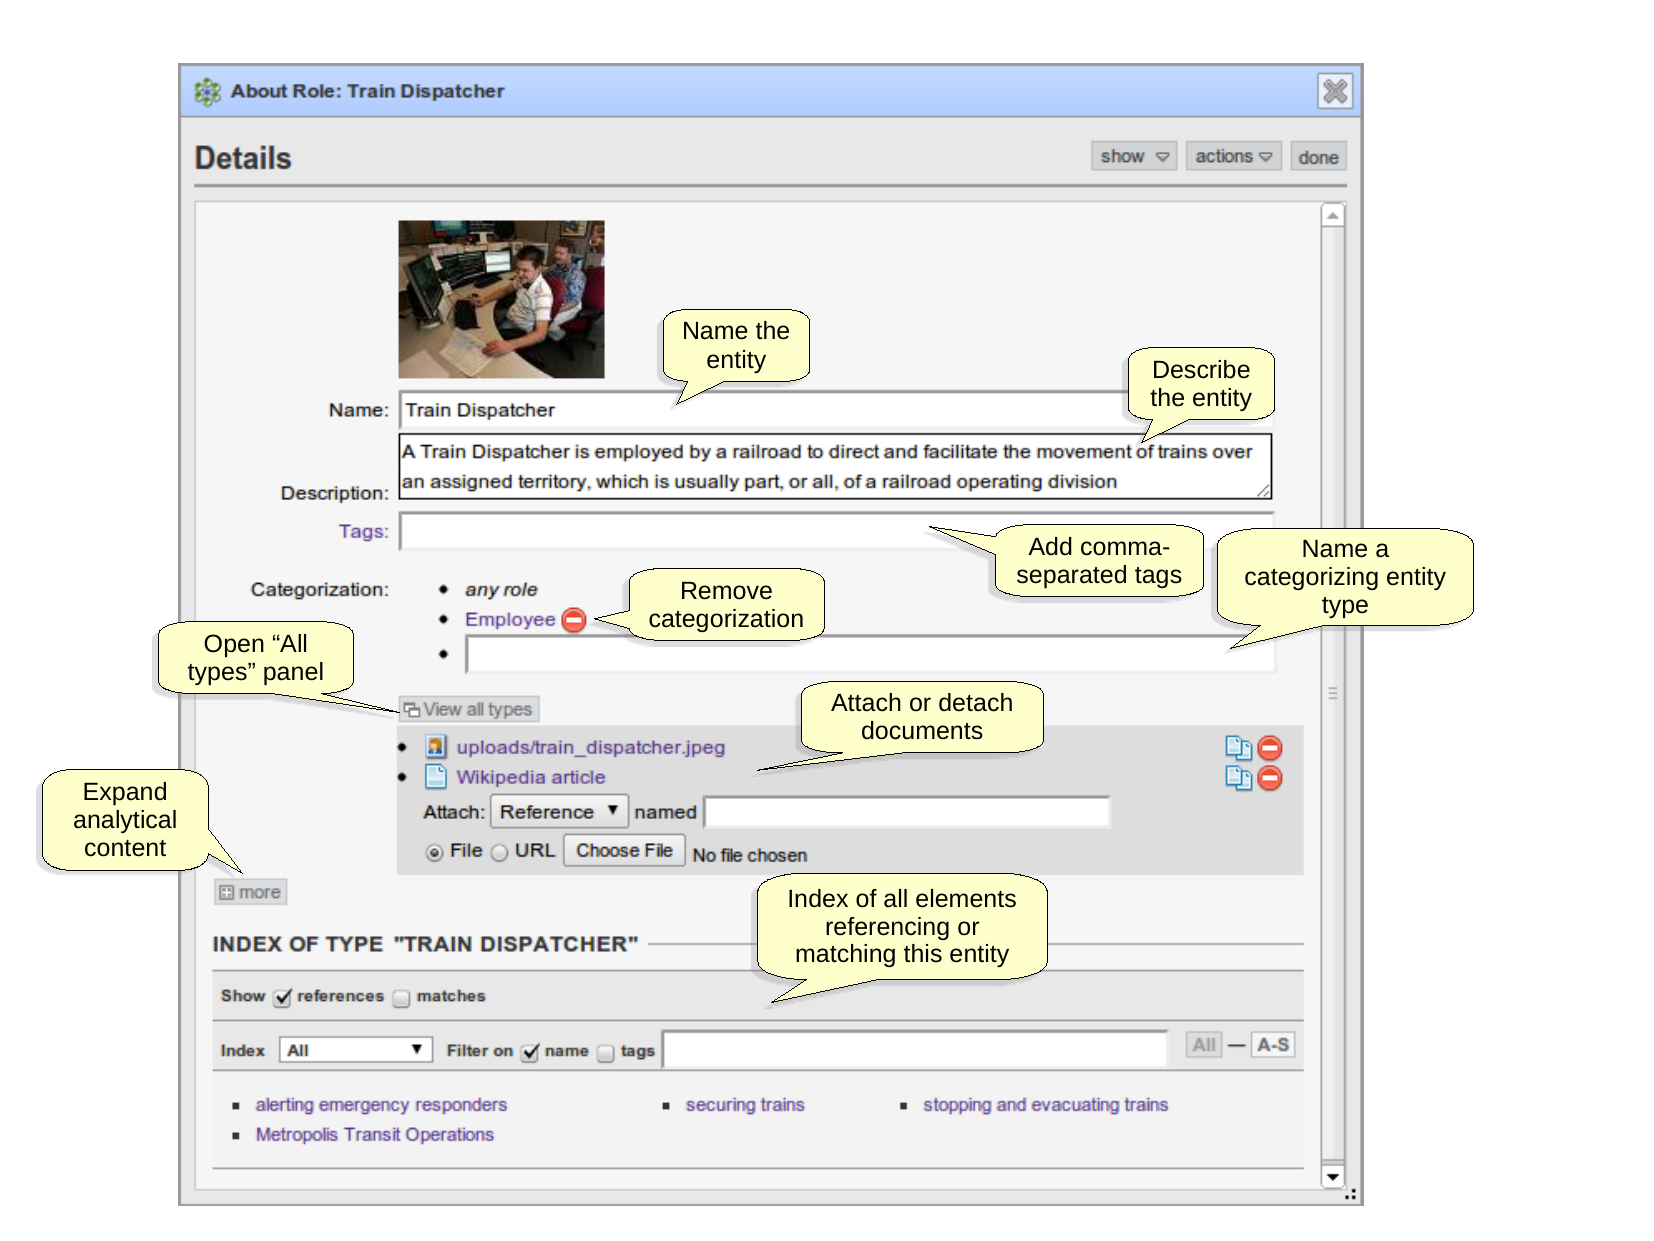

Name the entity
Describe the entity
Add comma-separated tags
Name a categorizing entity type
Remove categorization
Open “All types” panel
Attach or detach documents
Expand analytical content
Index of all elements referencing or matching this entity